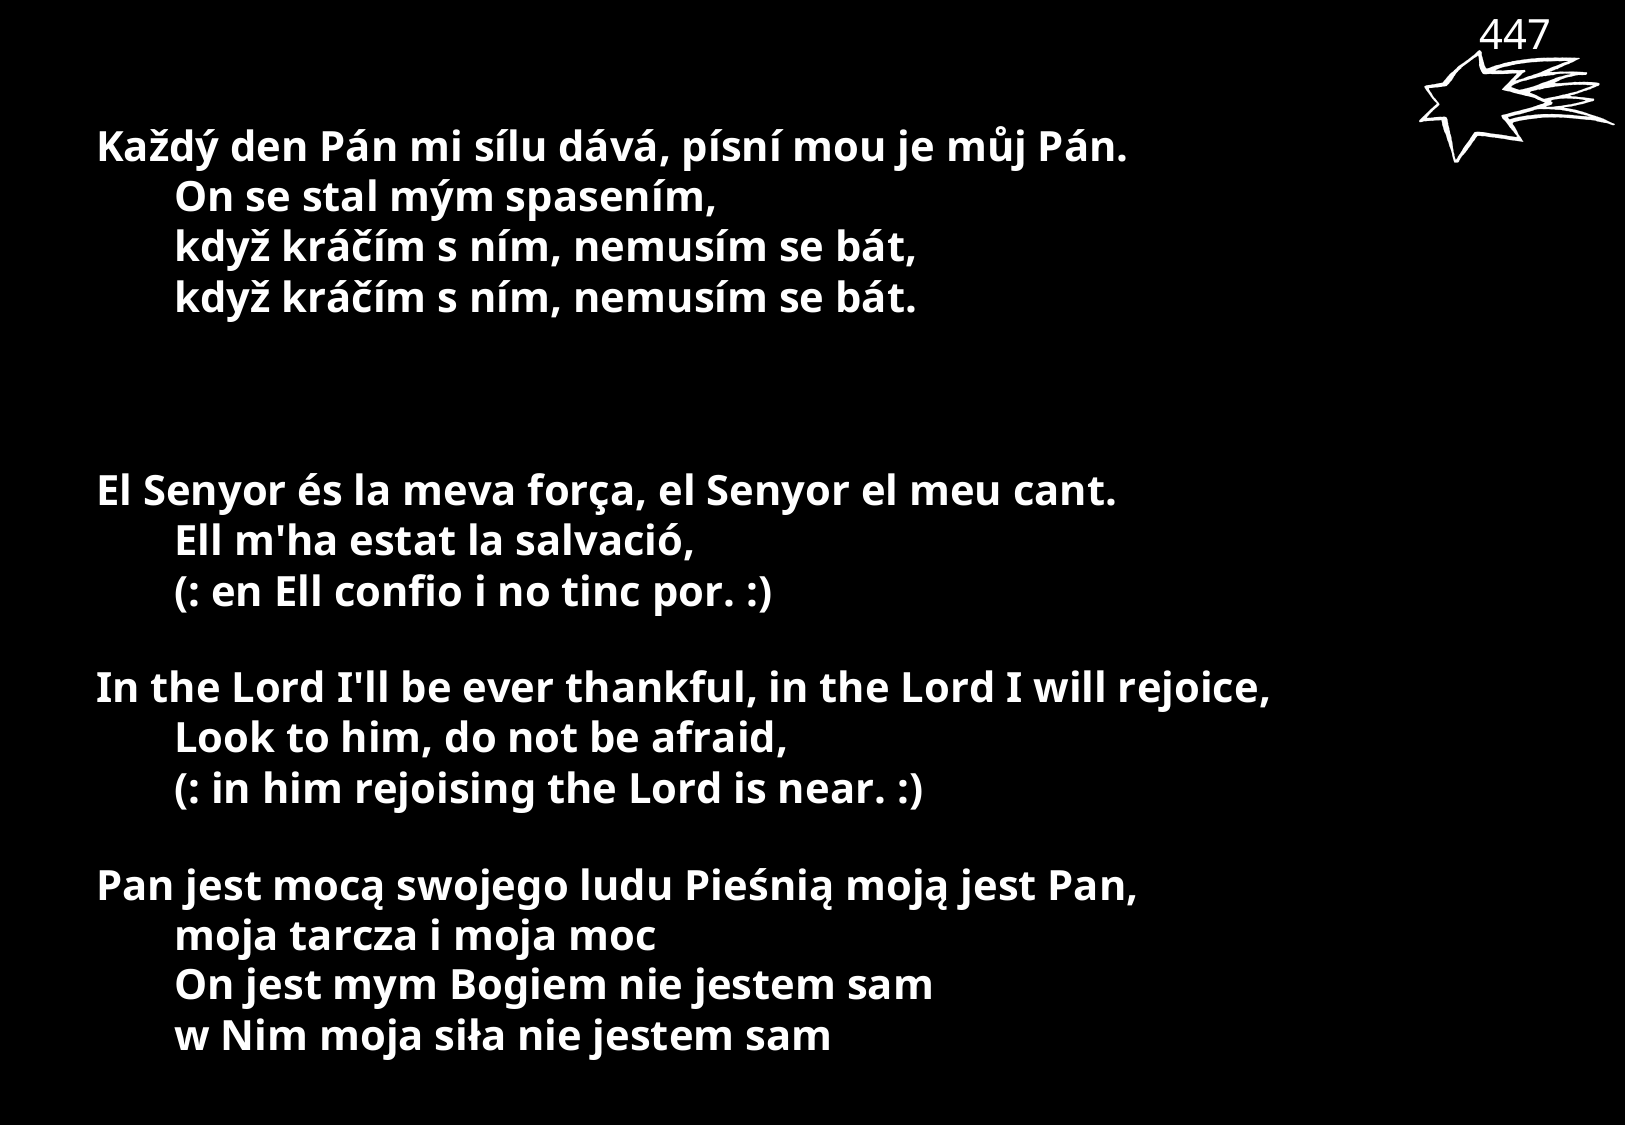

447
# Každý den Pán mi sílu dává, písní mou je můj Pán. On se stal mým spasením, když kráčím s ním, nemusím se bát, když kráčím s ním, nemusím se bát.
El Senyor és la meva força, el Senyor el meu cant.
Ell m'ha estat la salvació,
(: en Ell confio i no tinc por. :)
In the Lord I'll be ever thankful, in the Lord I will rejoice,
Look to him, do not be afraid,
(: in him rejoising the Lord is near. :)
Pan jest mocą swojego ludu Pieśnią moją jest Pan,
moja tarcza i moja moc
On jest mym Bogiem nie jestem sam
w Nim moja siła nie jestem sam